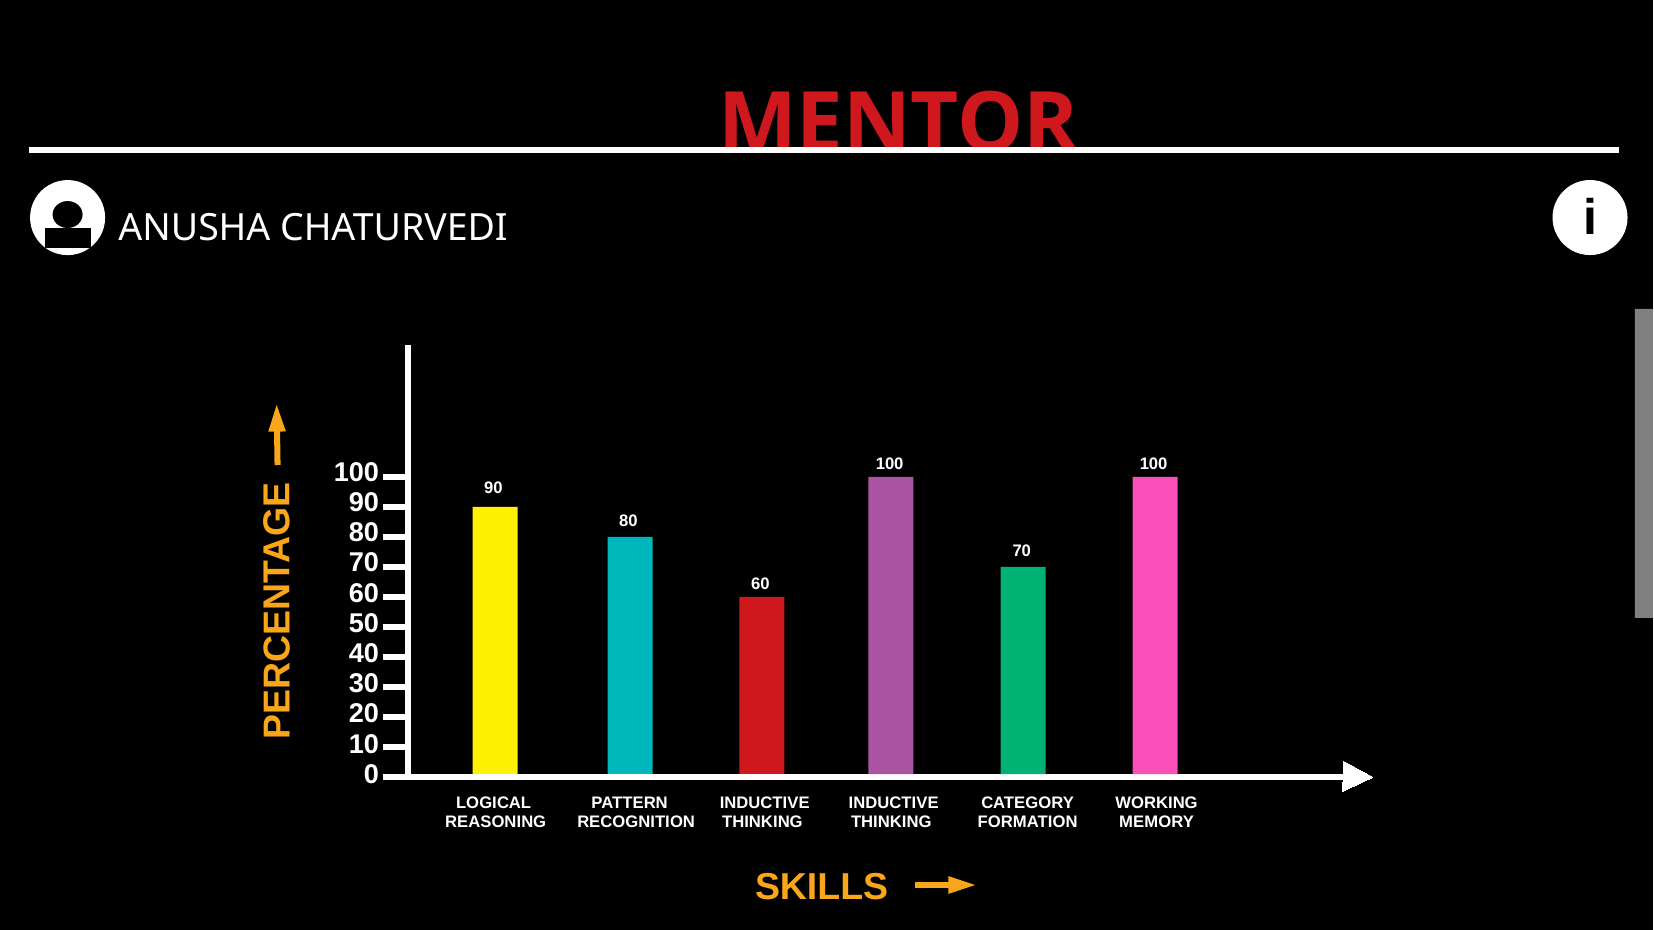

MENTOR
i
ANUSHA CHATURVEDI
100
100
100
90
80
70
60
50
40
30
20
10
0
90
80
 70
PERCENTAGE
60
LOGICAL
REASONING
 PATTERN
RECOGNITION
INDUCTIVE
THINKING
INDUCTIVE
THINKING
CATEGORY
FORMATION
WORKING
MEMORY
SKILLS
| | |
| --- | --- |
| | |
| | |
| | |
| | |